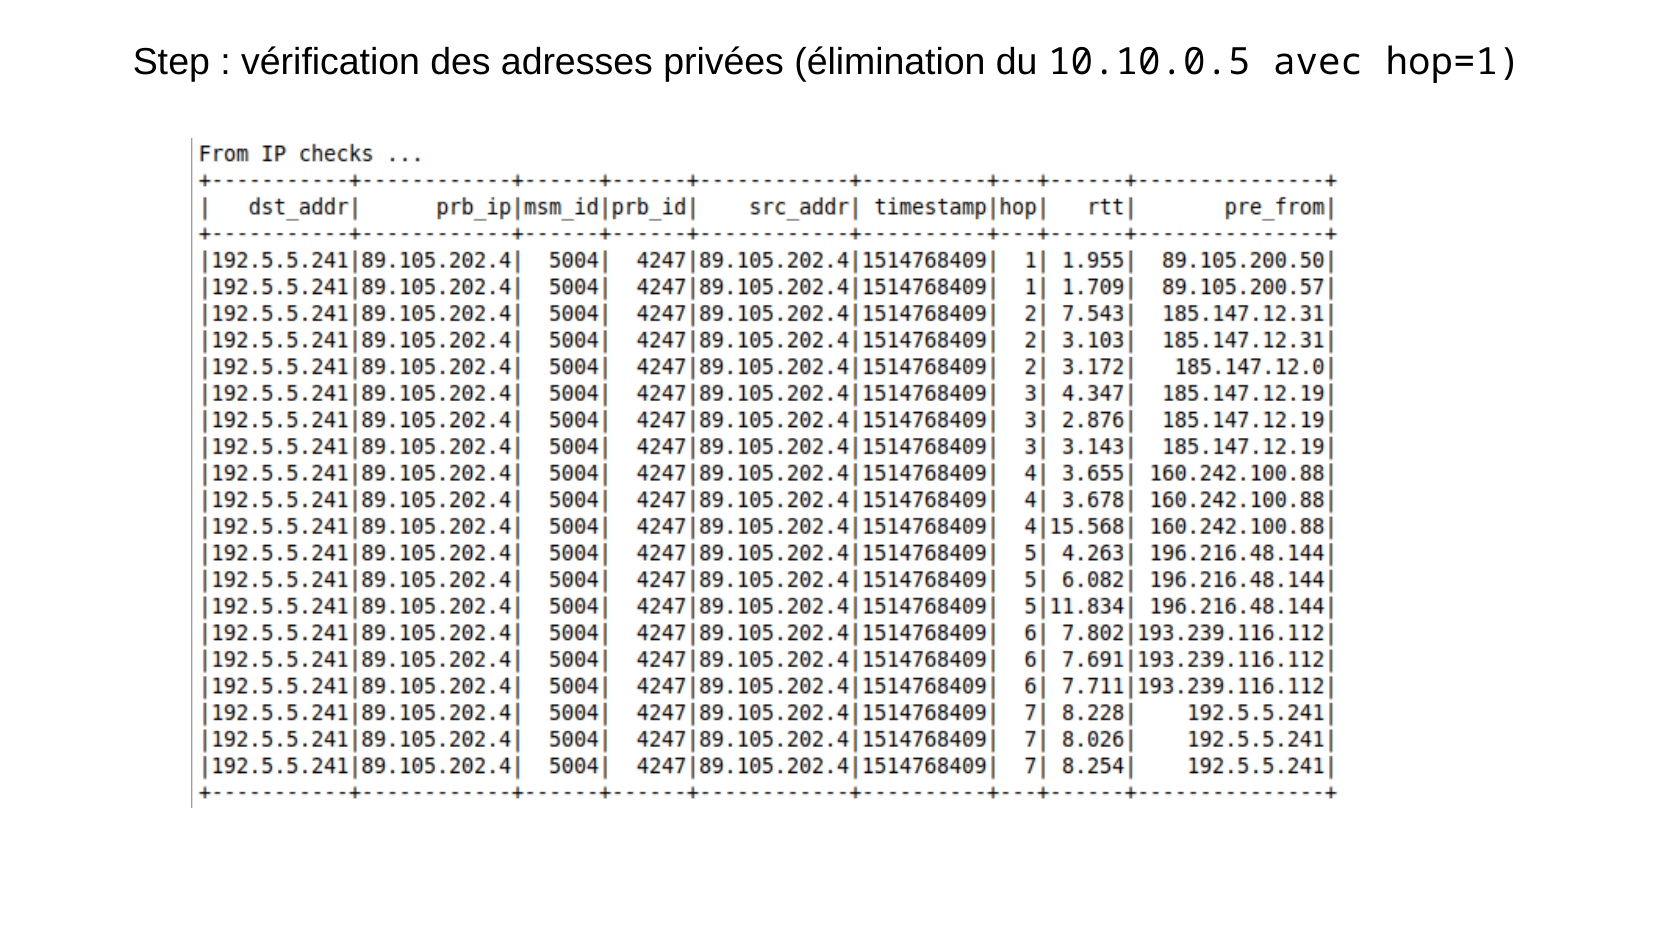

# Step : vérification des adresses privées (élimination du 10.10.0.5 avec hop=1)